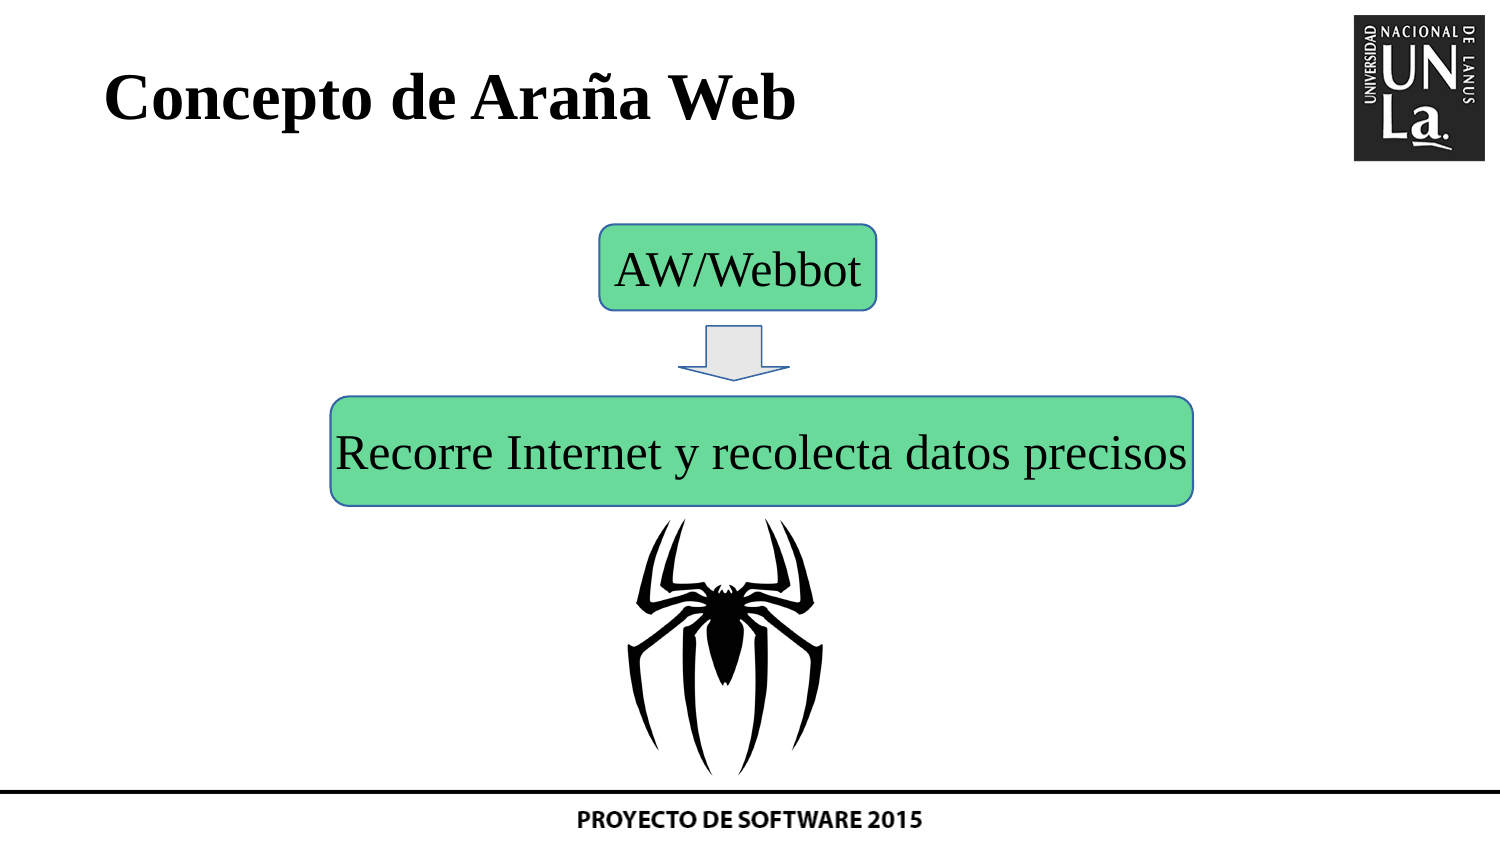

# Concepto de Araña Web
AW/Webbot
Recorre Internet y recolecta datos precisos